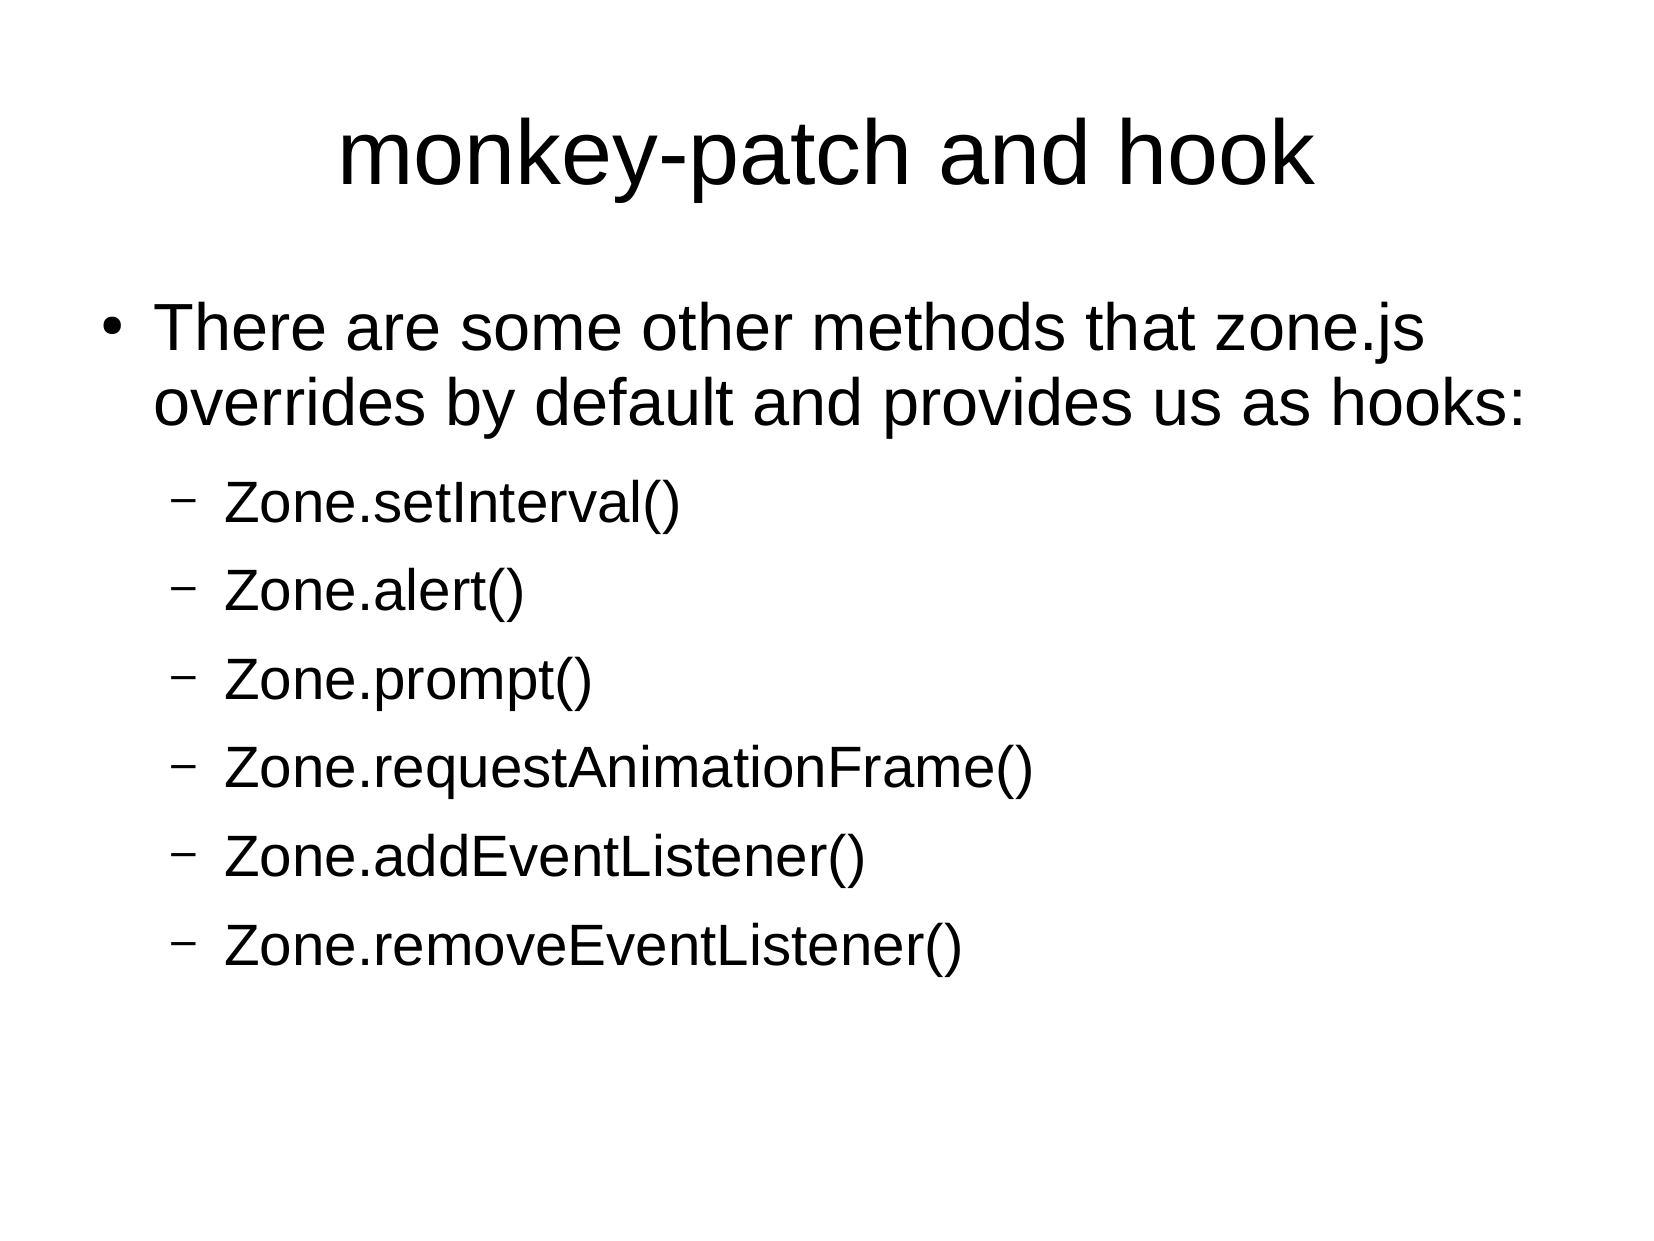

# monkey-patch and hook
There are some other methods that zone.js overrides by default and provides us as hooks:
Zone.setInterval()
Zone.alert()
Zone.prompt()
Zone.requestAnimationFrame()
Zone.addEventListener()
Zone.removeEventListener()